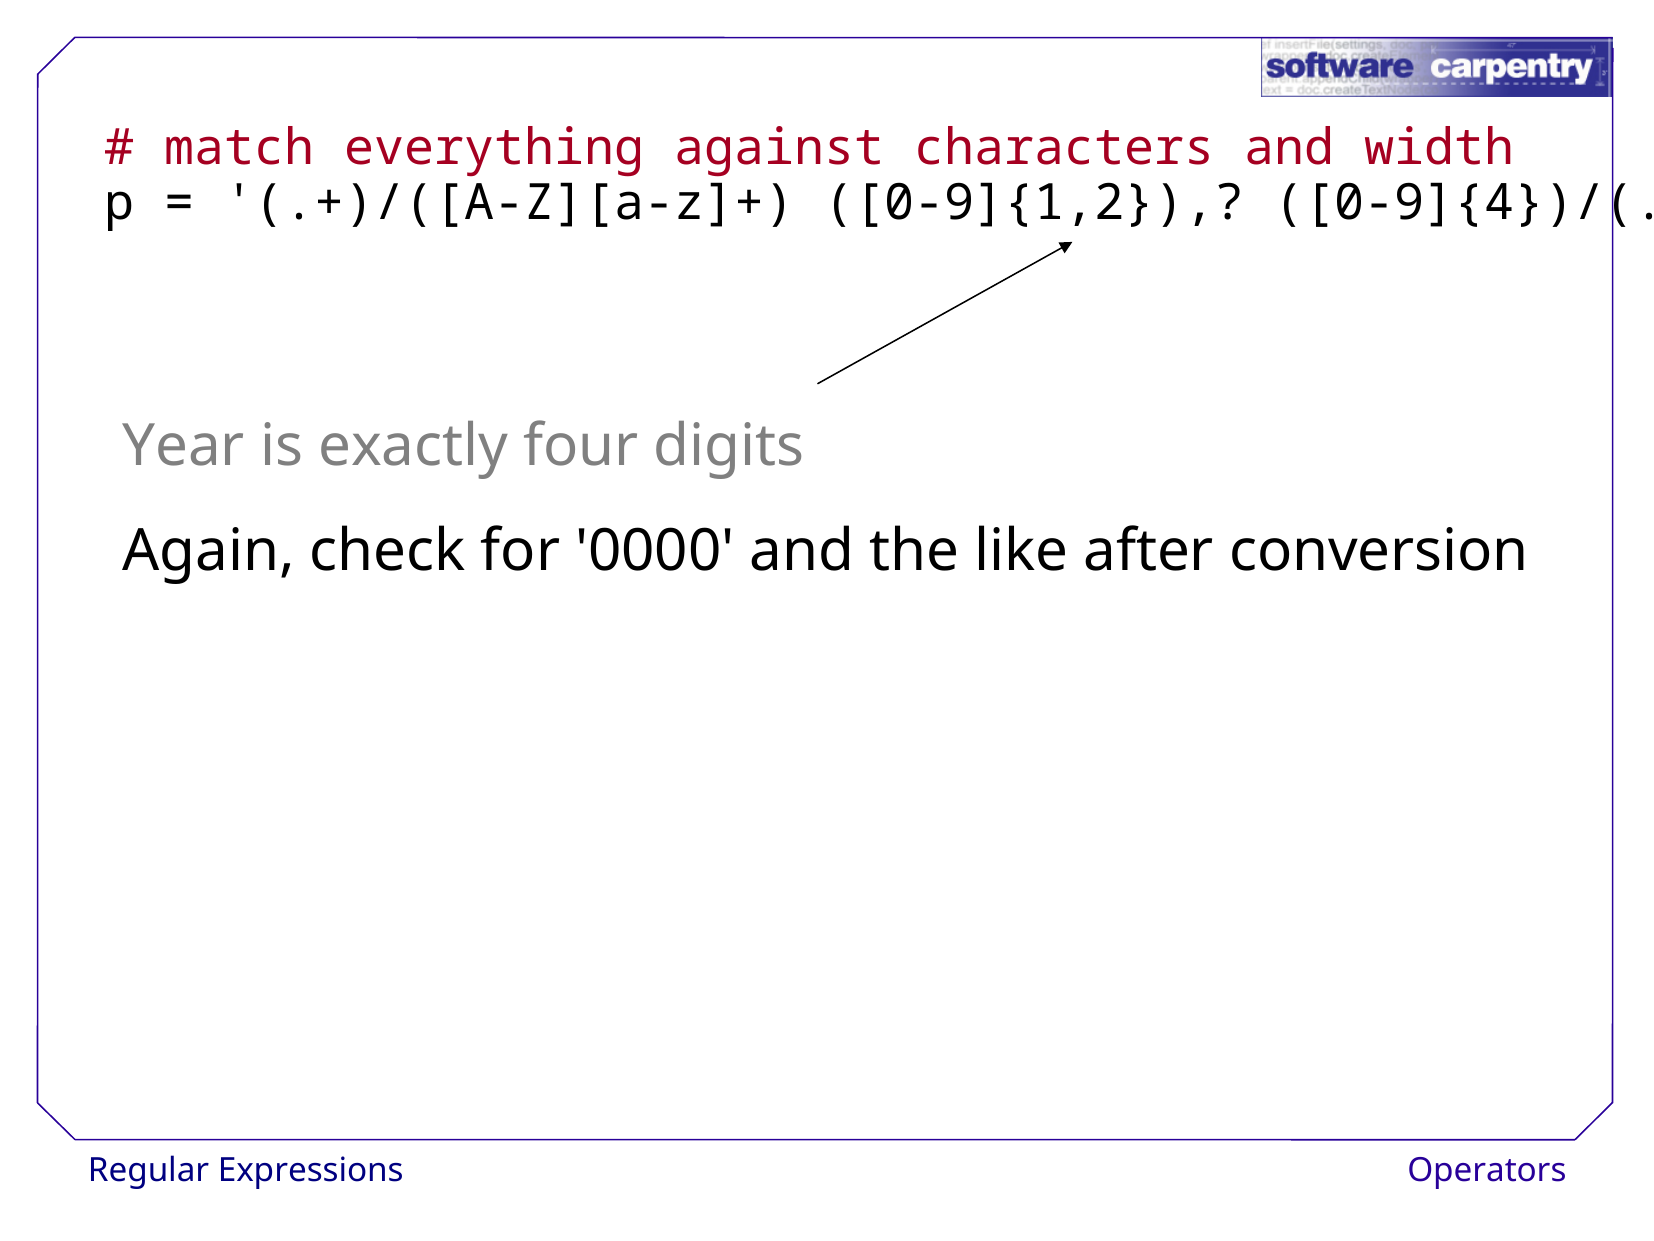

# match everything against characters and width
p = '(.+)/([A-Z][a-z]+) ([0-9]{1,2}),? ([0-9]{4})/(.+)'
Year is exactly four digits
Again, check for '0000' and the like after conversion